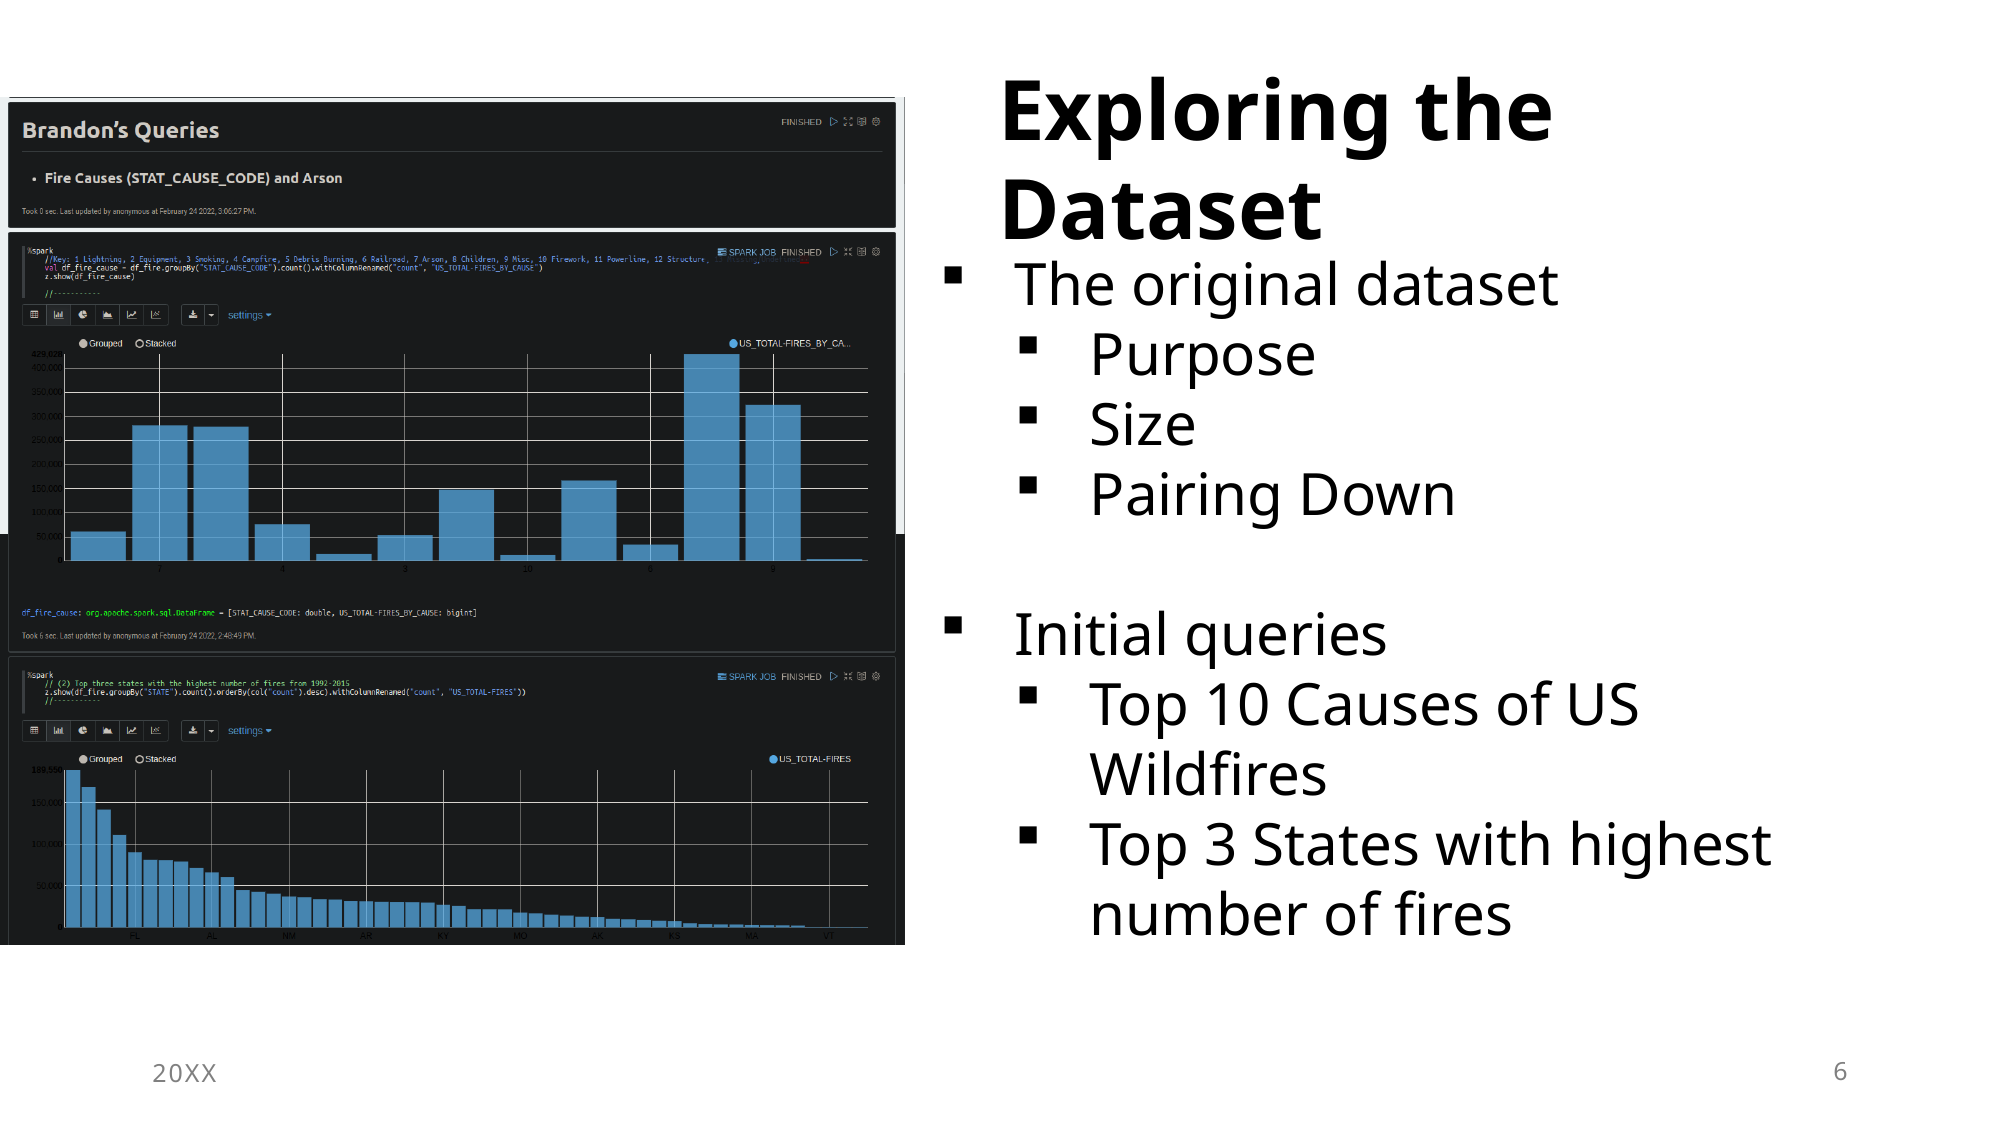

Exploring the Dataset
The original dataset
Purpose
Size
Pairing Down
Initial queries
Top 10 Causes of US Wildfires
Top 3 States with highest number of fires
20XX